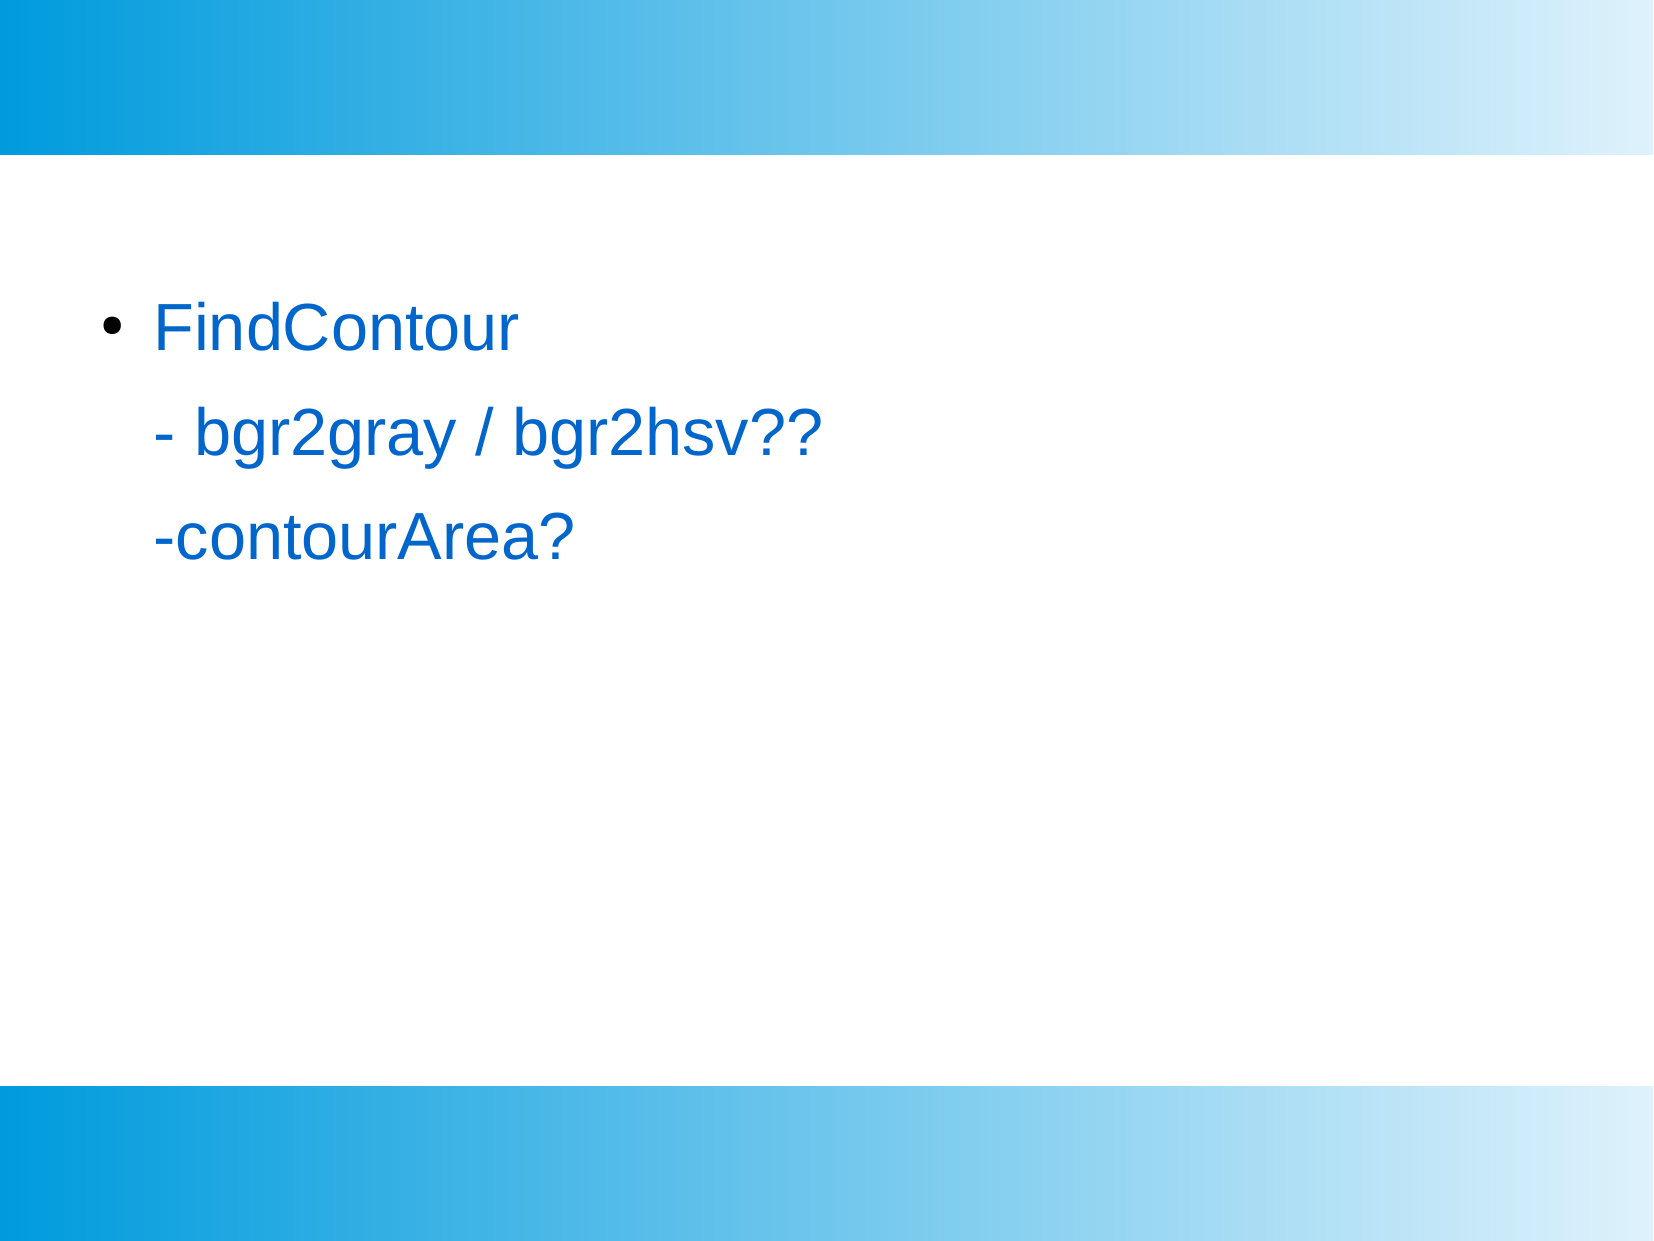

#
FindContour
- bgr2gray / bgr2hsv??
-contourArea?